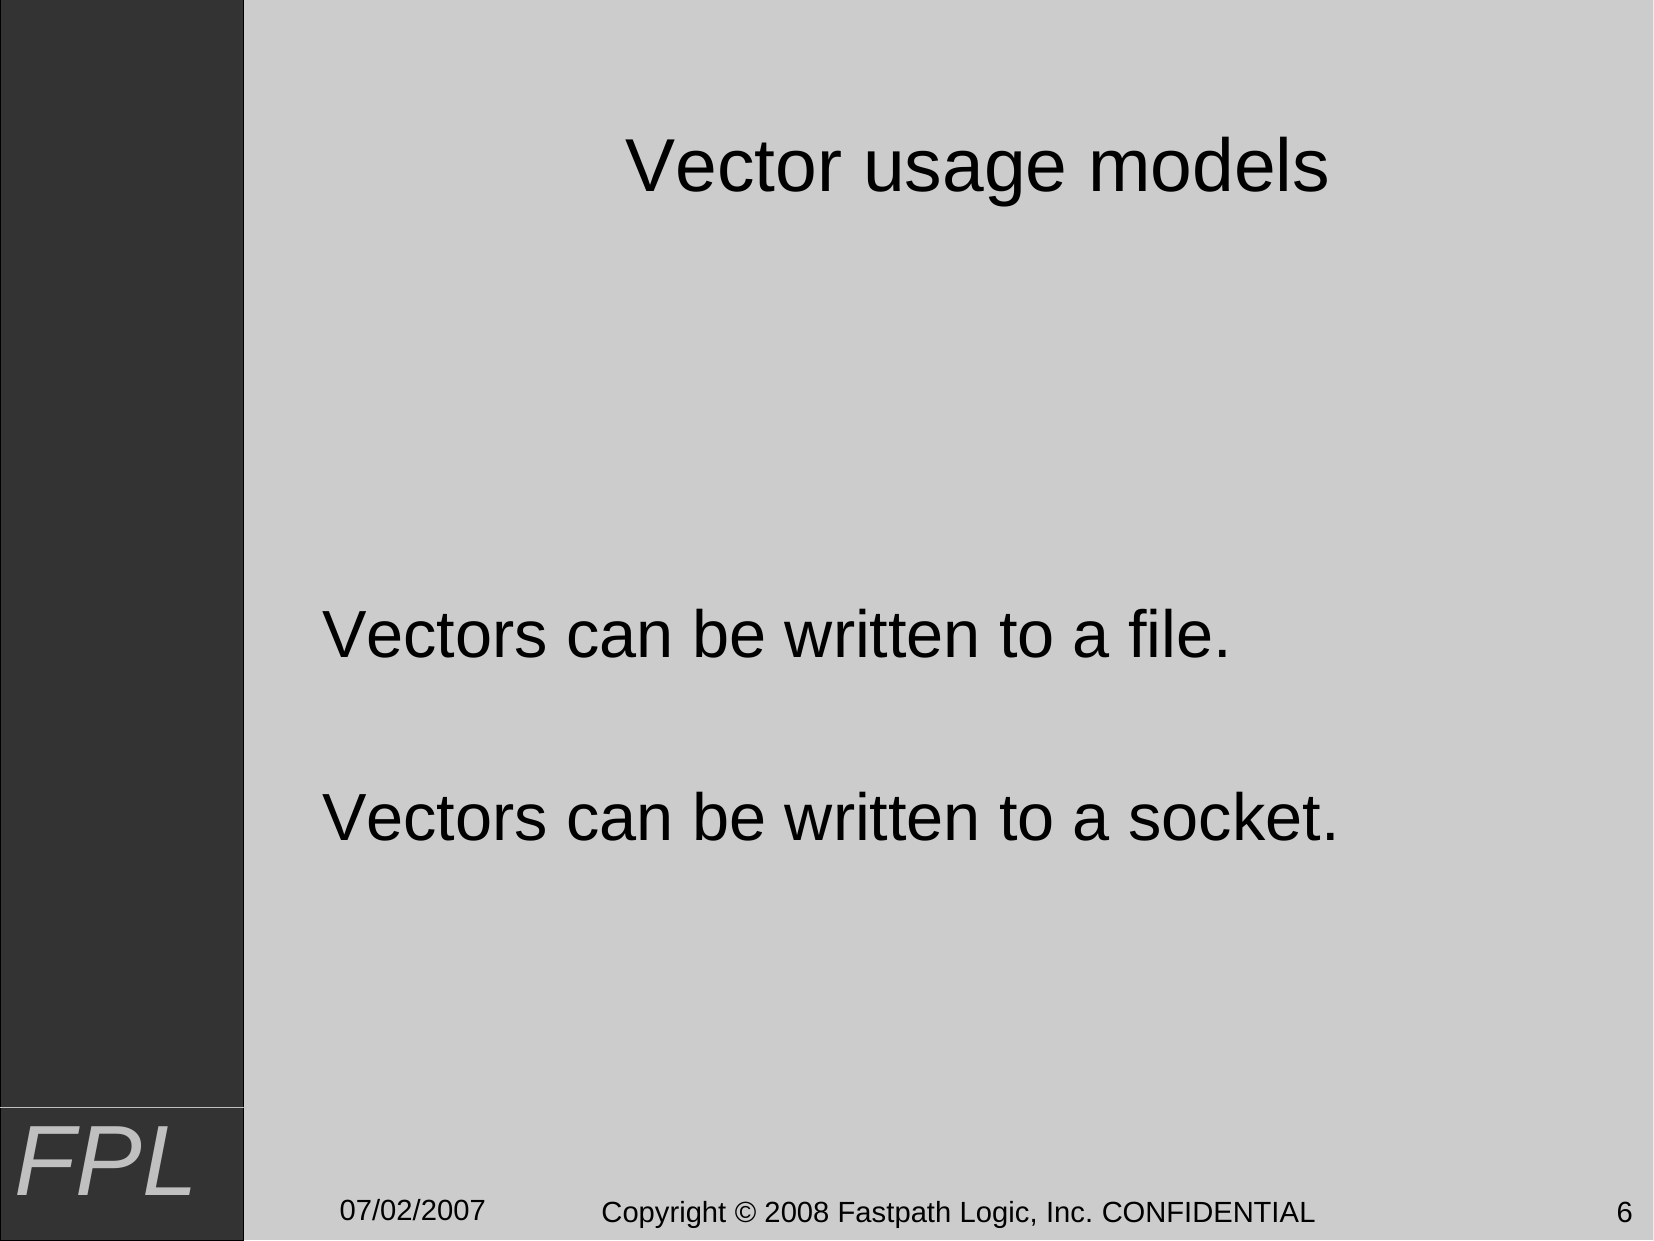

# Vector usage models
Vectors can be written to a file.
Vectors can be written to a socket.
07/02/2007
6
© 2007 FASTPATH LOGIC INC.